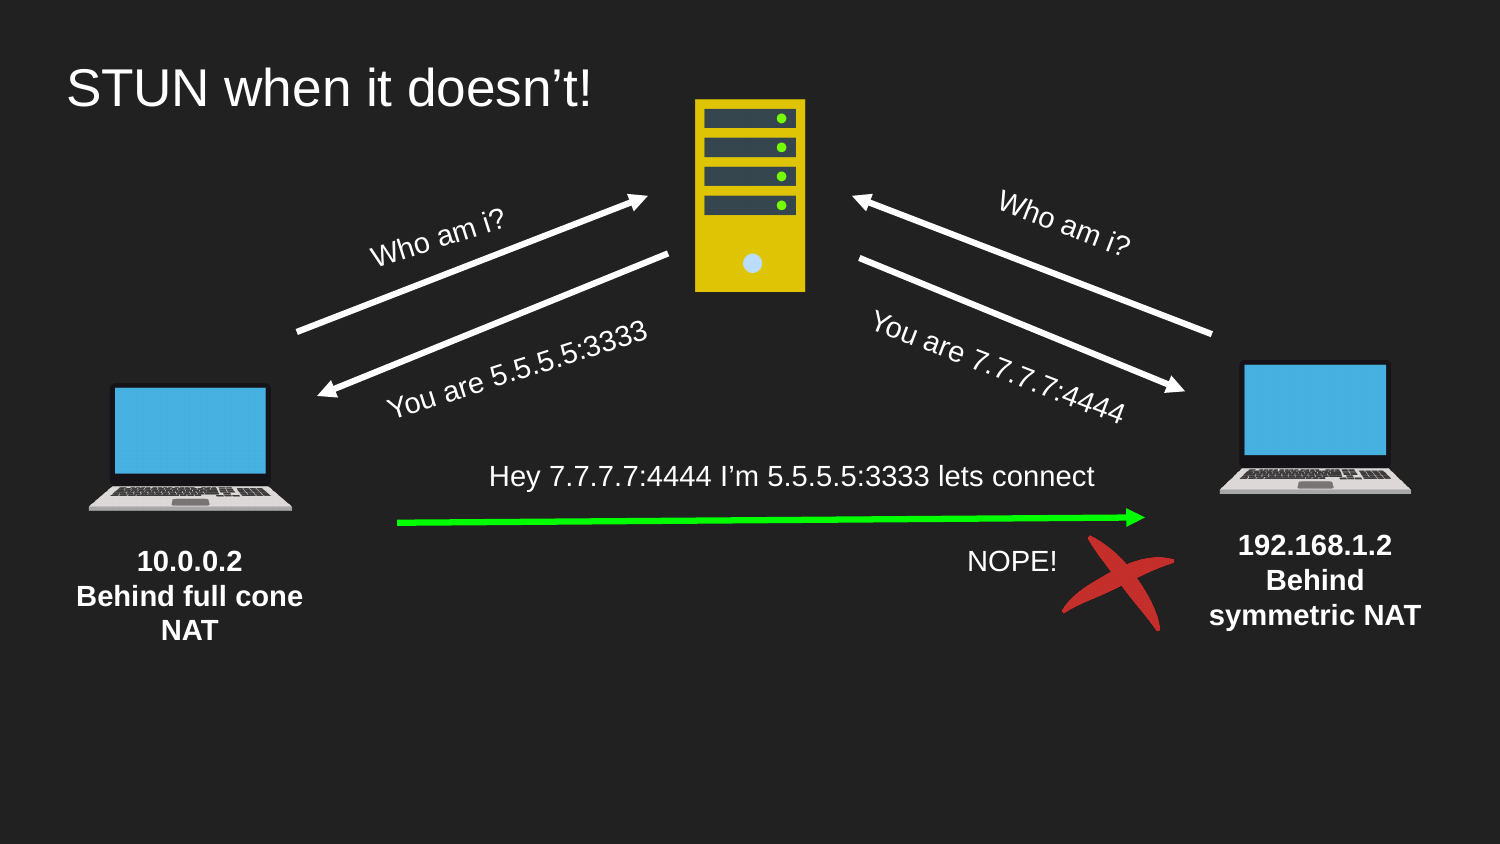

# STUN when it doesn’t!
Who am i?
Who am i?
192.168.1.2
Behind symmetric NAT
10.0.0.2
Behind full cone NAT
You are 5.5.5.5:3333
You are 7.7.7.7:4444
Hey 7.7.7.7:4444 I’m 5.5.5.5:3333 lets connect
NOPE!